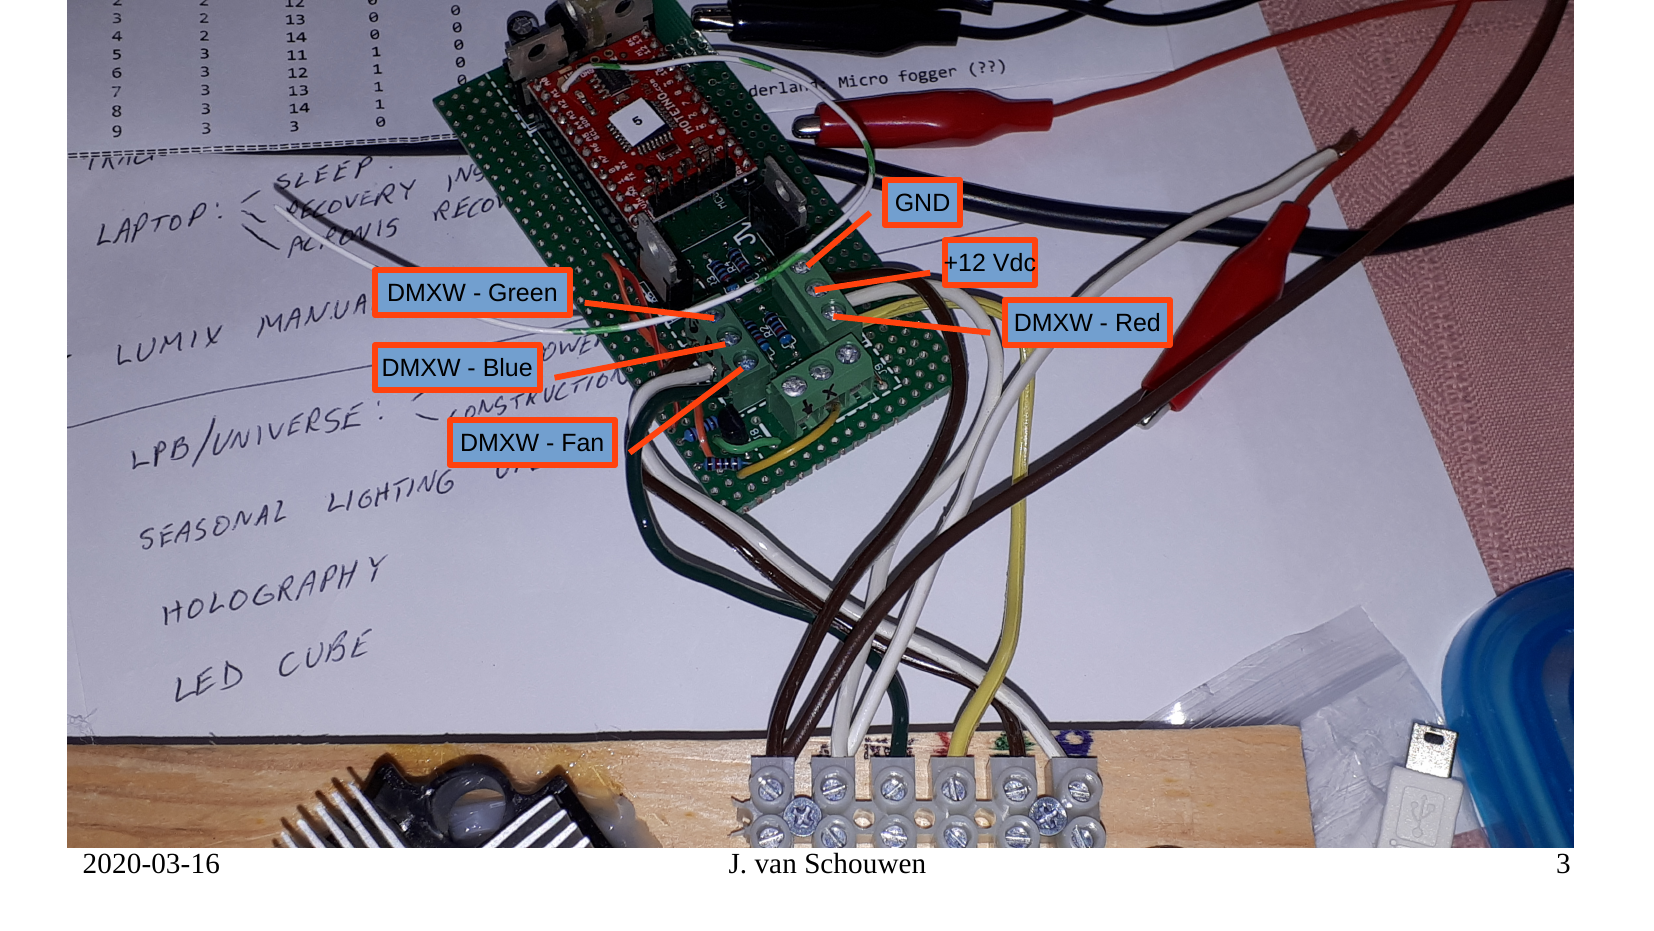

GND
+12 Vdc
DMXW - Green
DMXW - Red
DMXW - Blue
DMXW - Fan
2020-03-16
J. van Schouwen
3